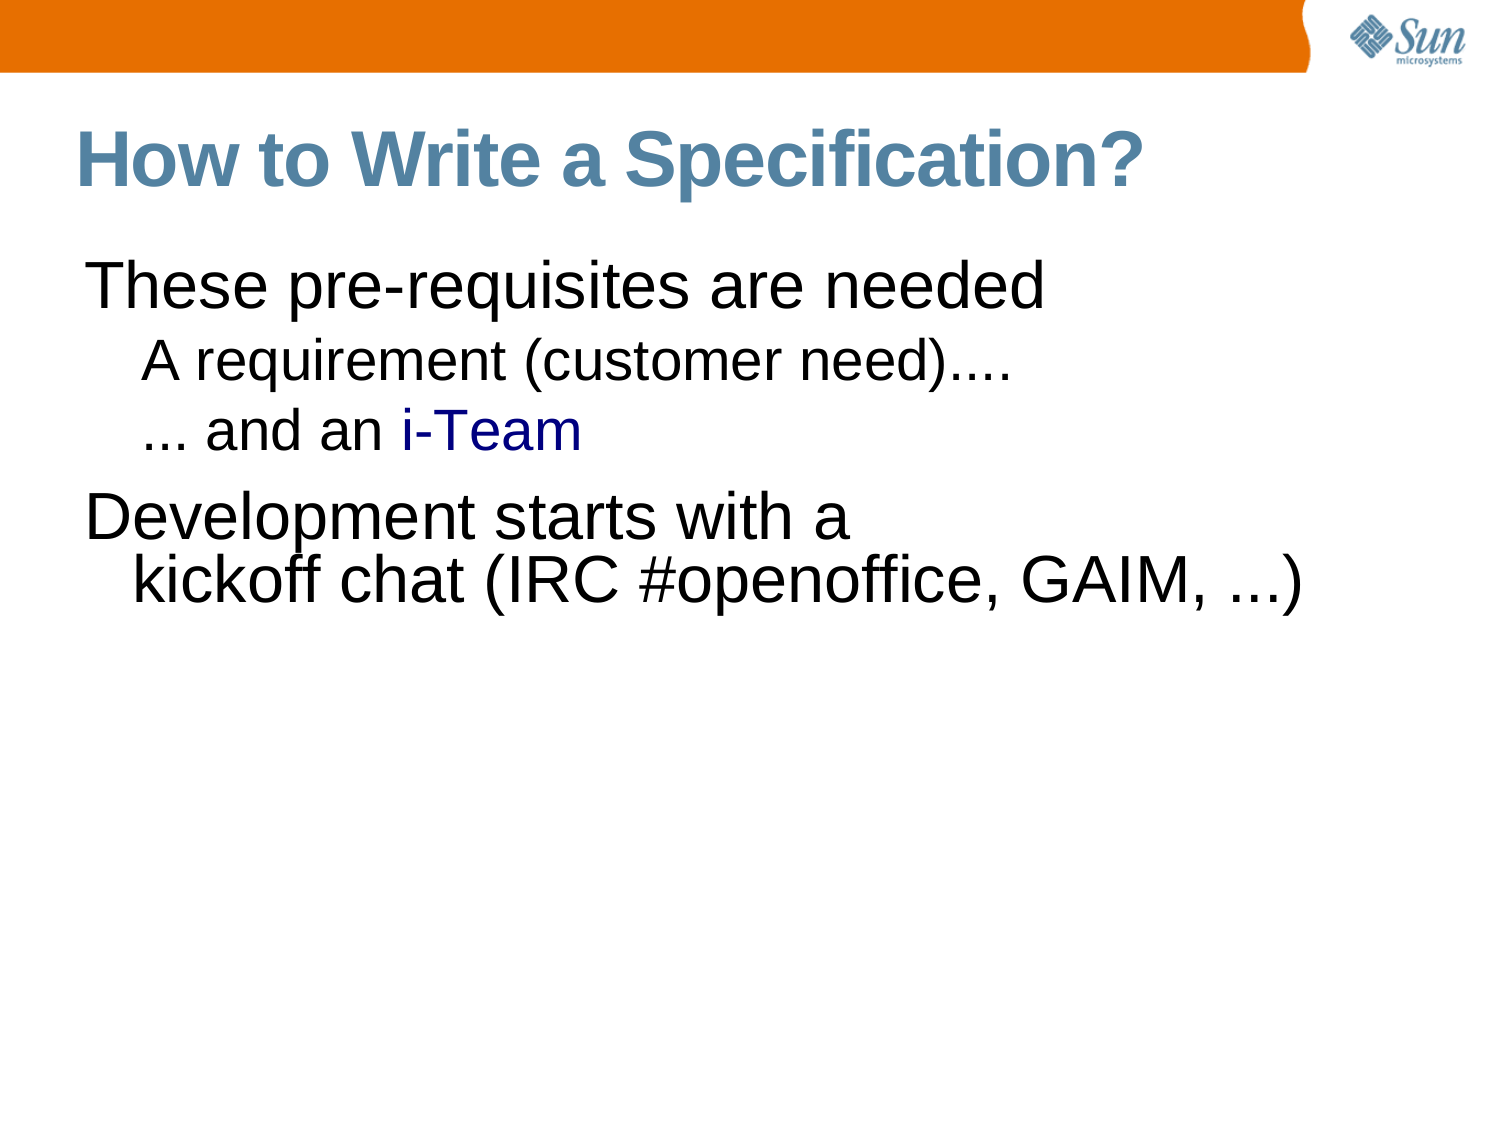

How to Write a Specification?
# These pre-requisites are needed
A requirement (customer need)....
... and an i-Team
Development starts with a
kickoff chat (IRC #openoffice, GAIM, ...)